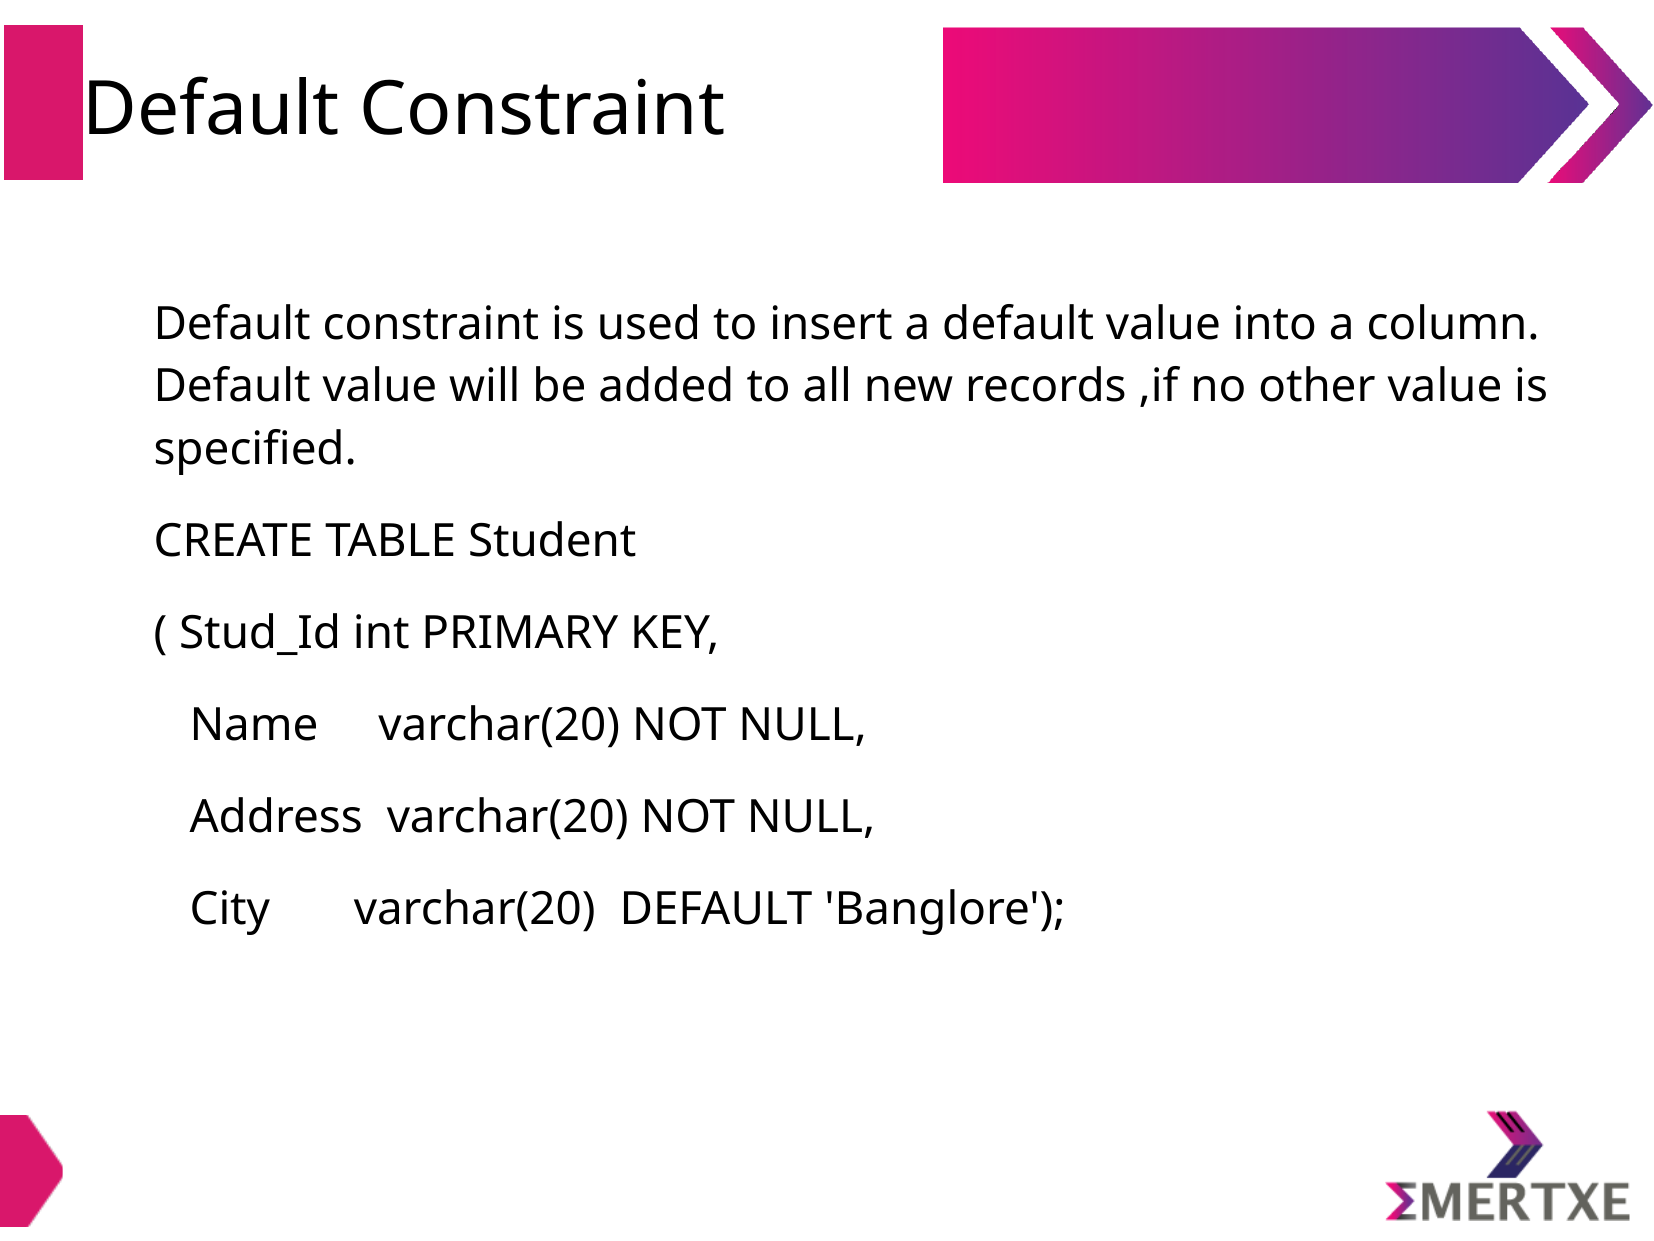

# Default Constraint
Default constraint is used to insert a default value into a column. Default value will be added to all new records ,if no other value is specified.
CREATE TABLE Student
( Stud_Id int PRIMARY KEY,
 Name varchar(20) NOT NULL,
 Address varchar(20) NOT NULL,
 City varchar(20) DEFAULT 'Banglore');